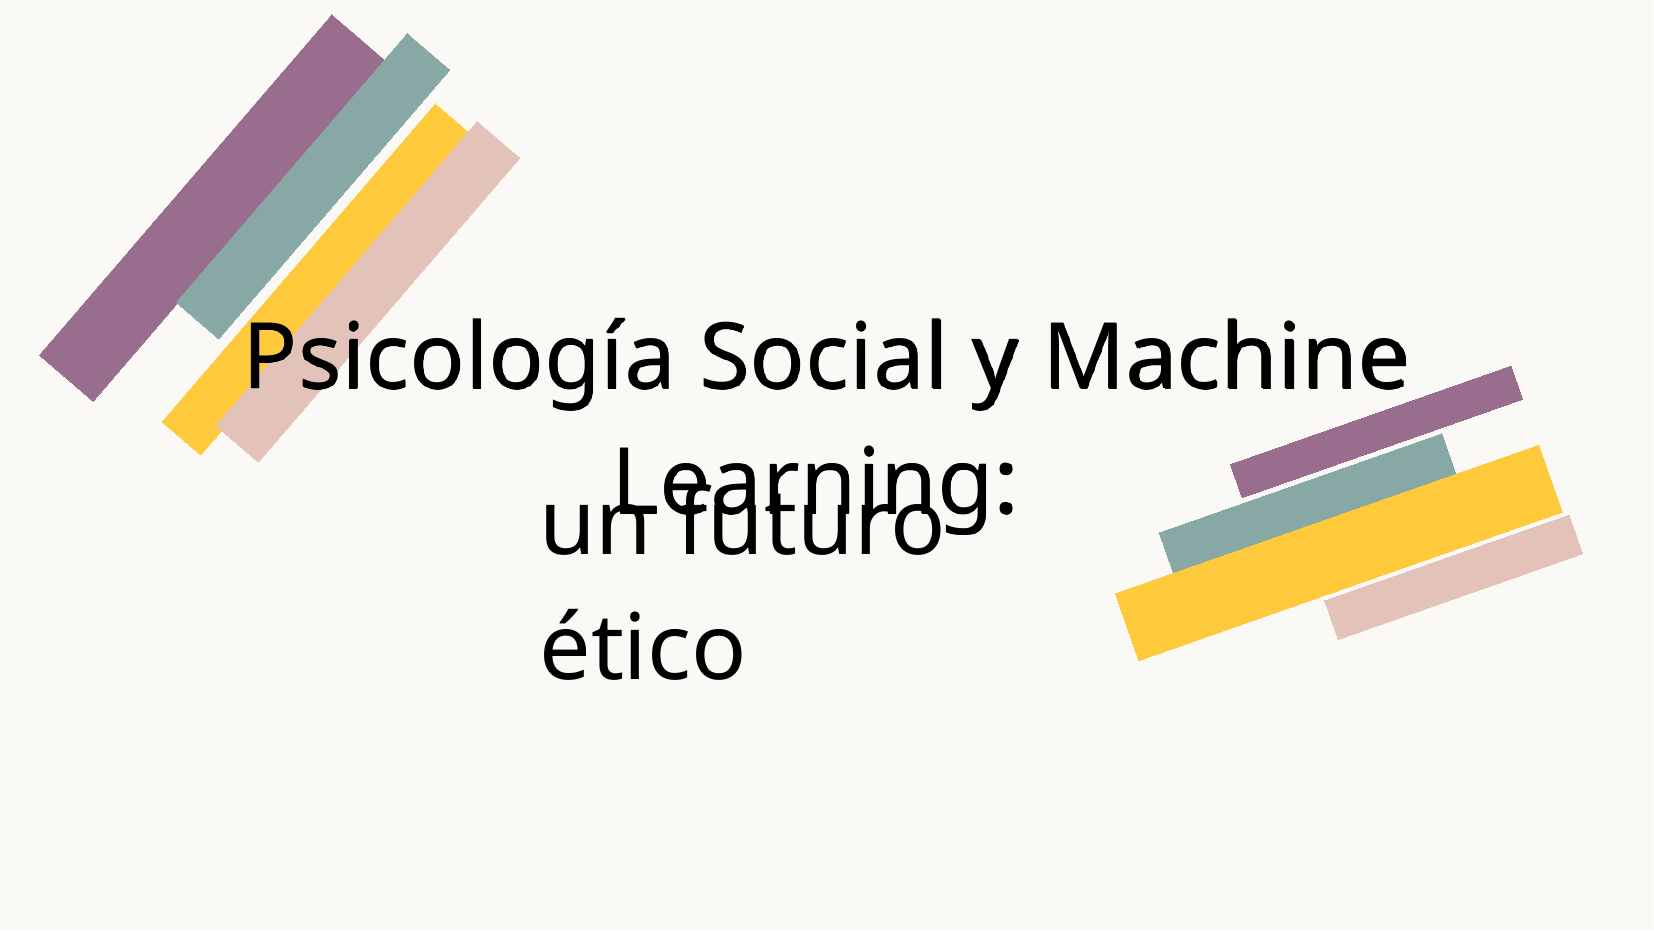

# Psicología Social y Machine Learning:
un futuro ético